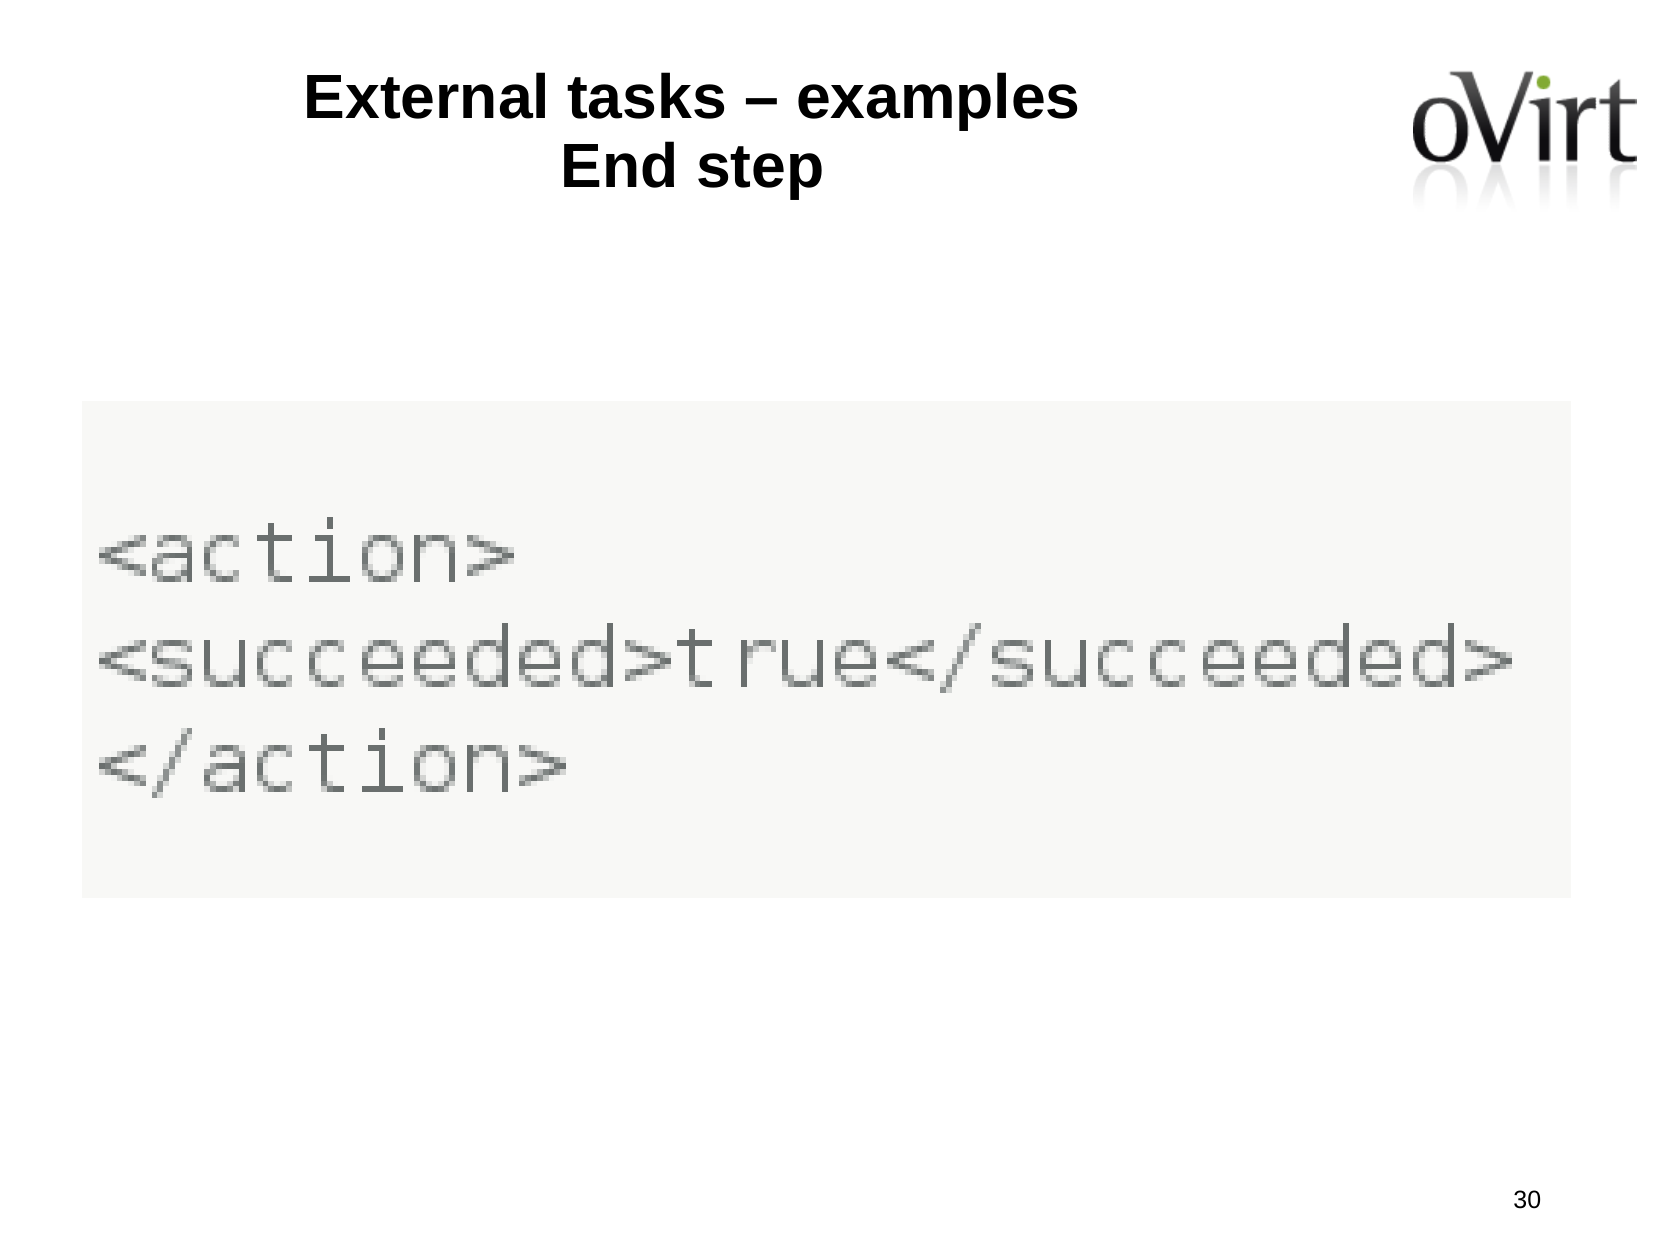

# External tasks – examples End step